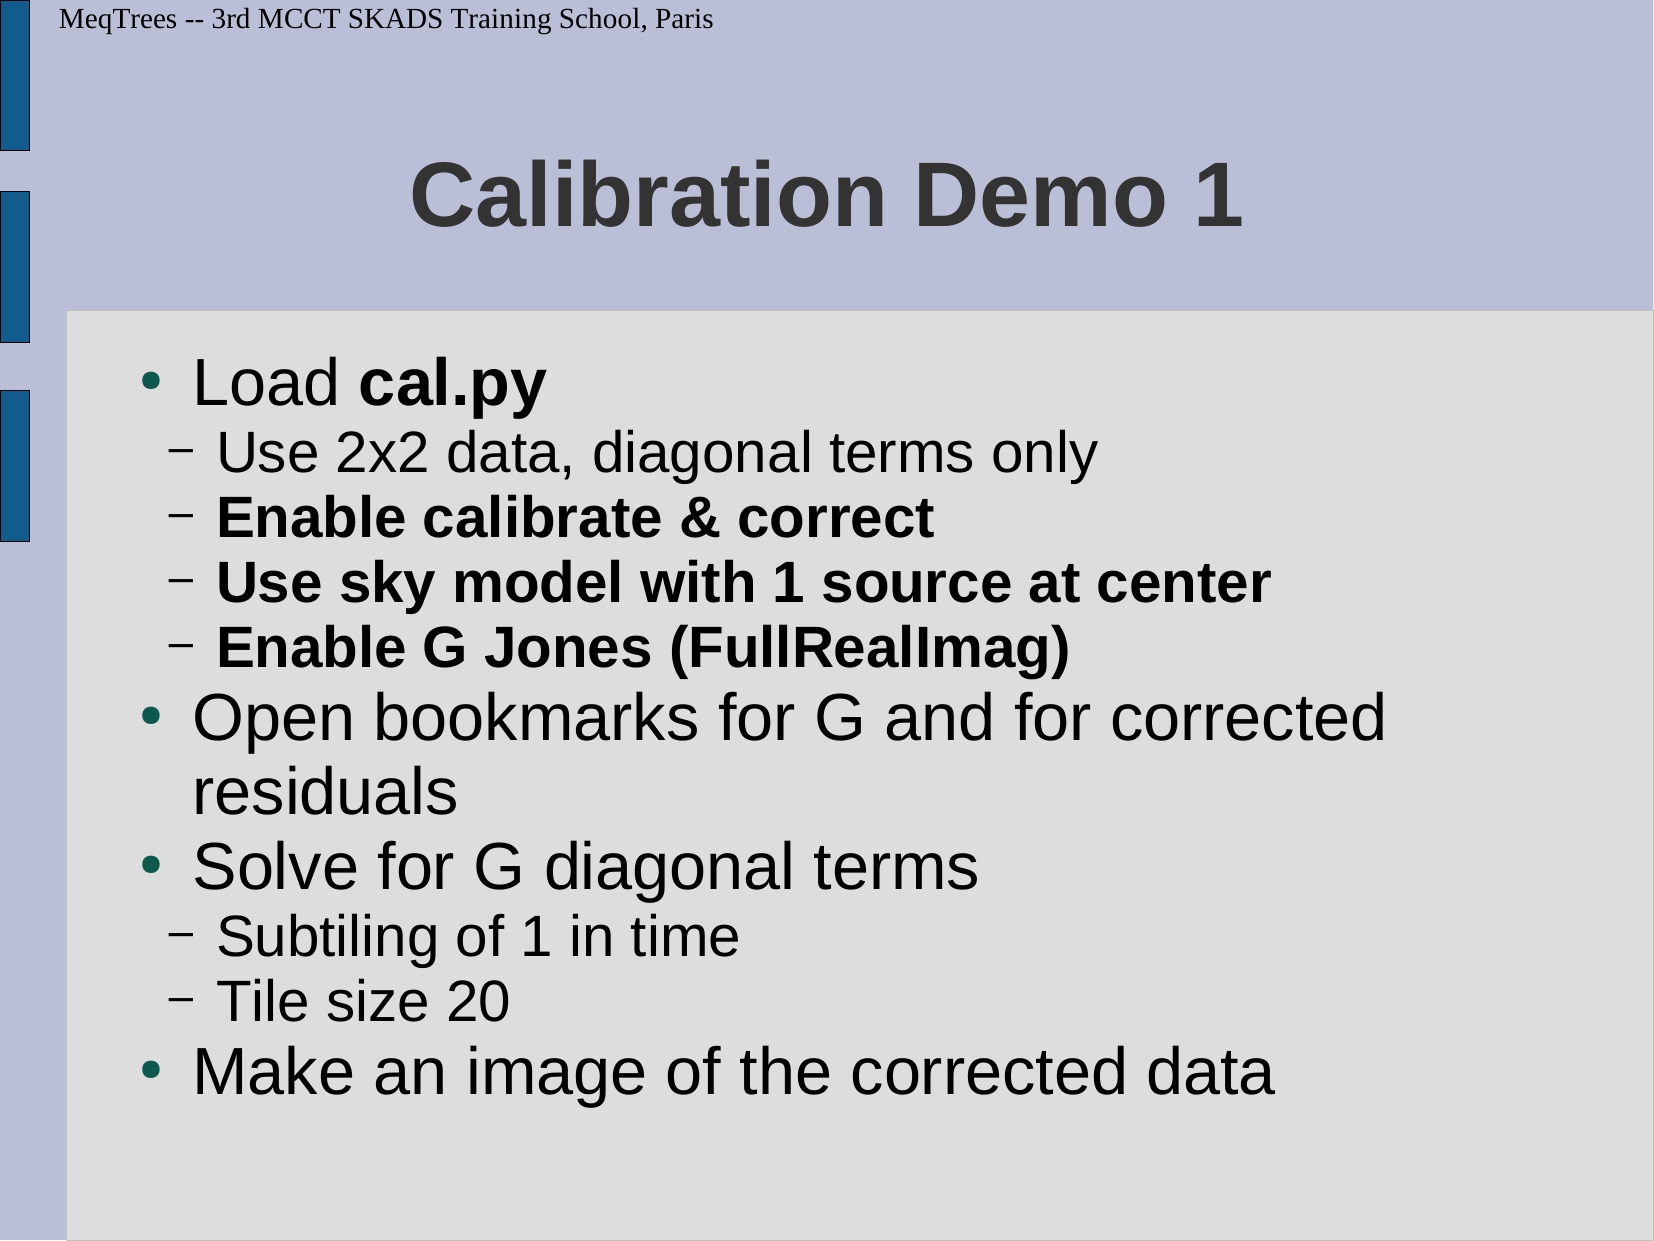

MeqTrees -- 3rd MCCT SKADS Training School, Paris
# Calibration Demo 1
Load cal.py
Use 2x2 data, diagonal terms only
Enable calibrate & correct
Use sky model with 1 source at center
Enable G Jones (FullRealImag)
Open bookmarks for G and for corrected residuals
Solve for G diagonal terms
Subtiling of 1 in time
Tile size 20
Make an image of the corrected data